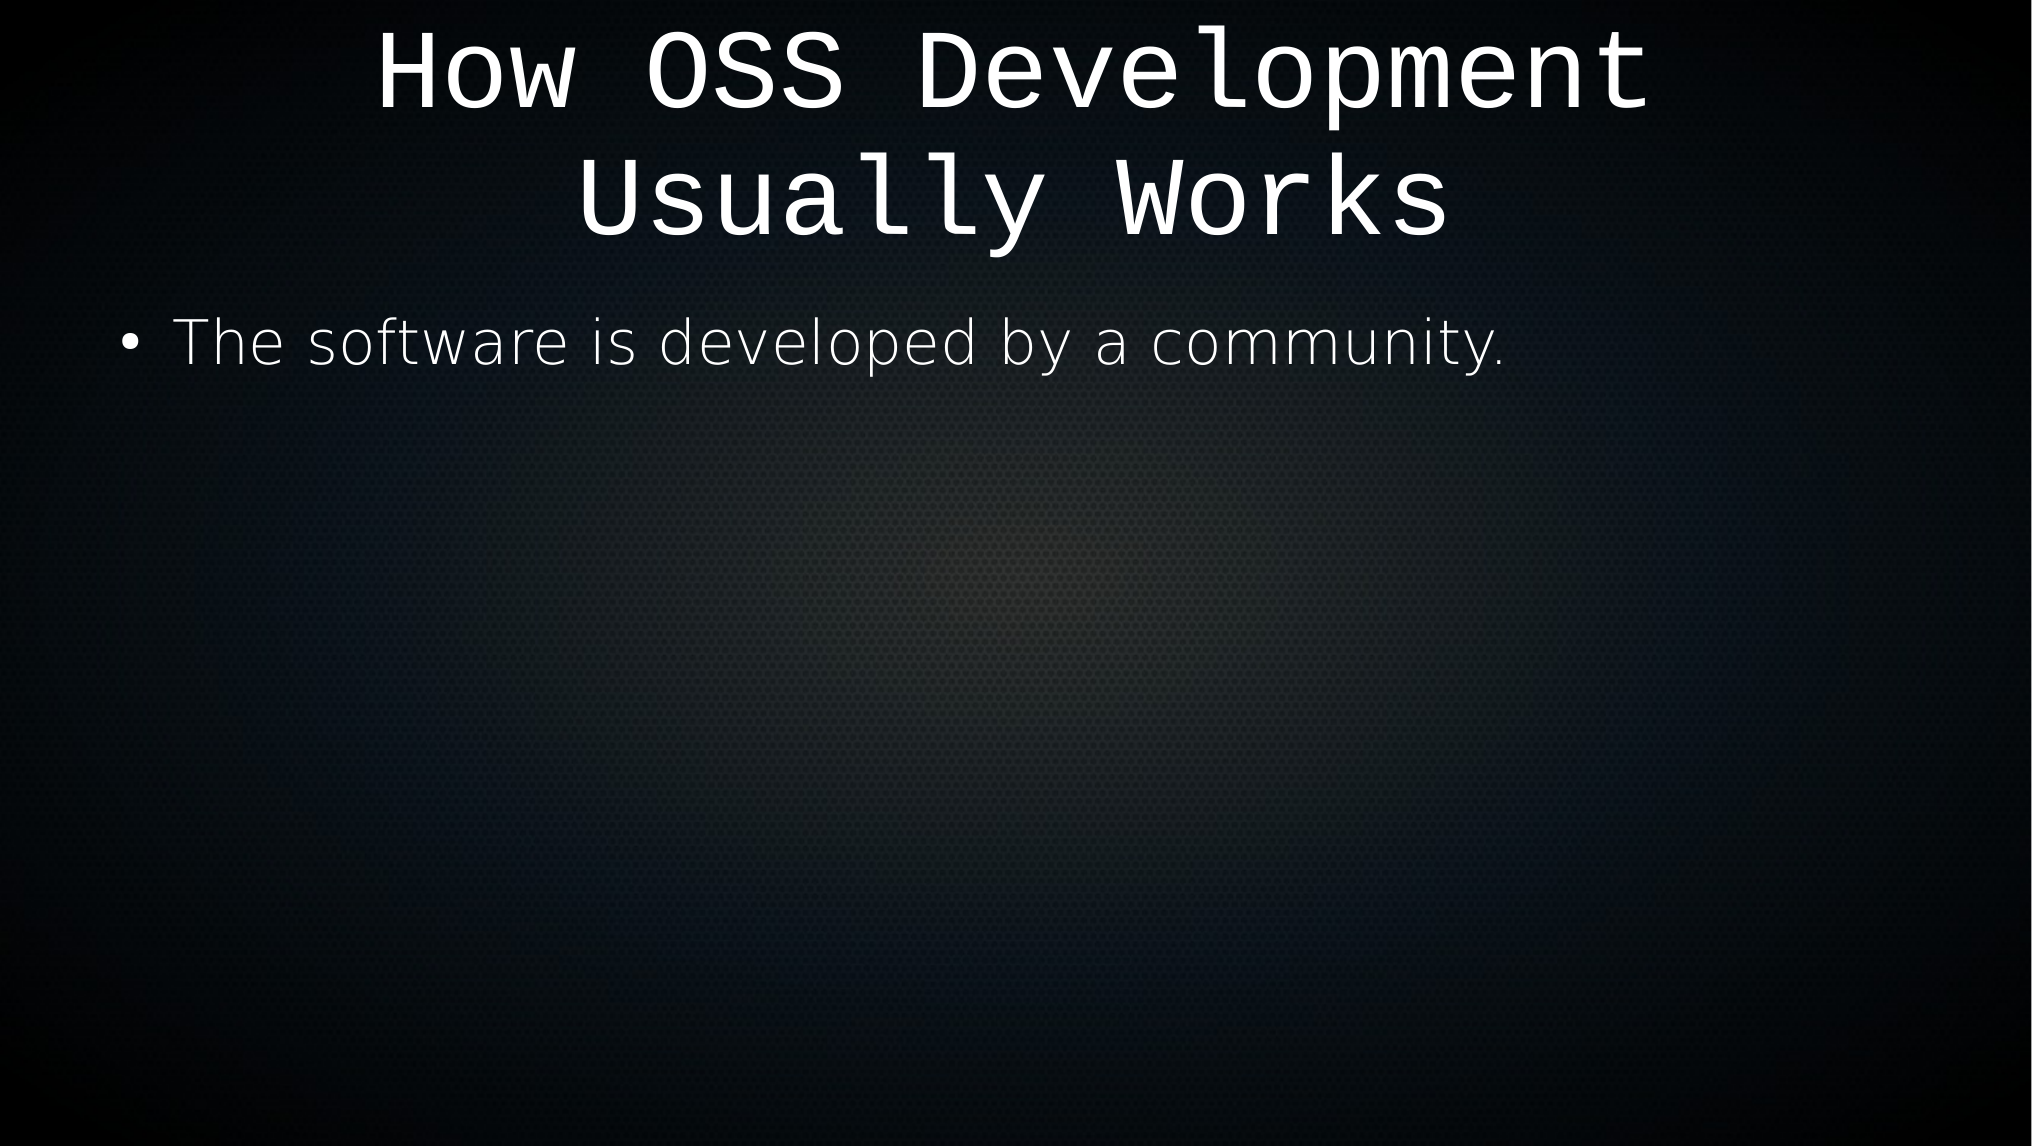

# How OSS Development Usually Works
The software is developed by a community.